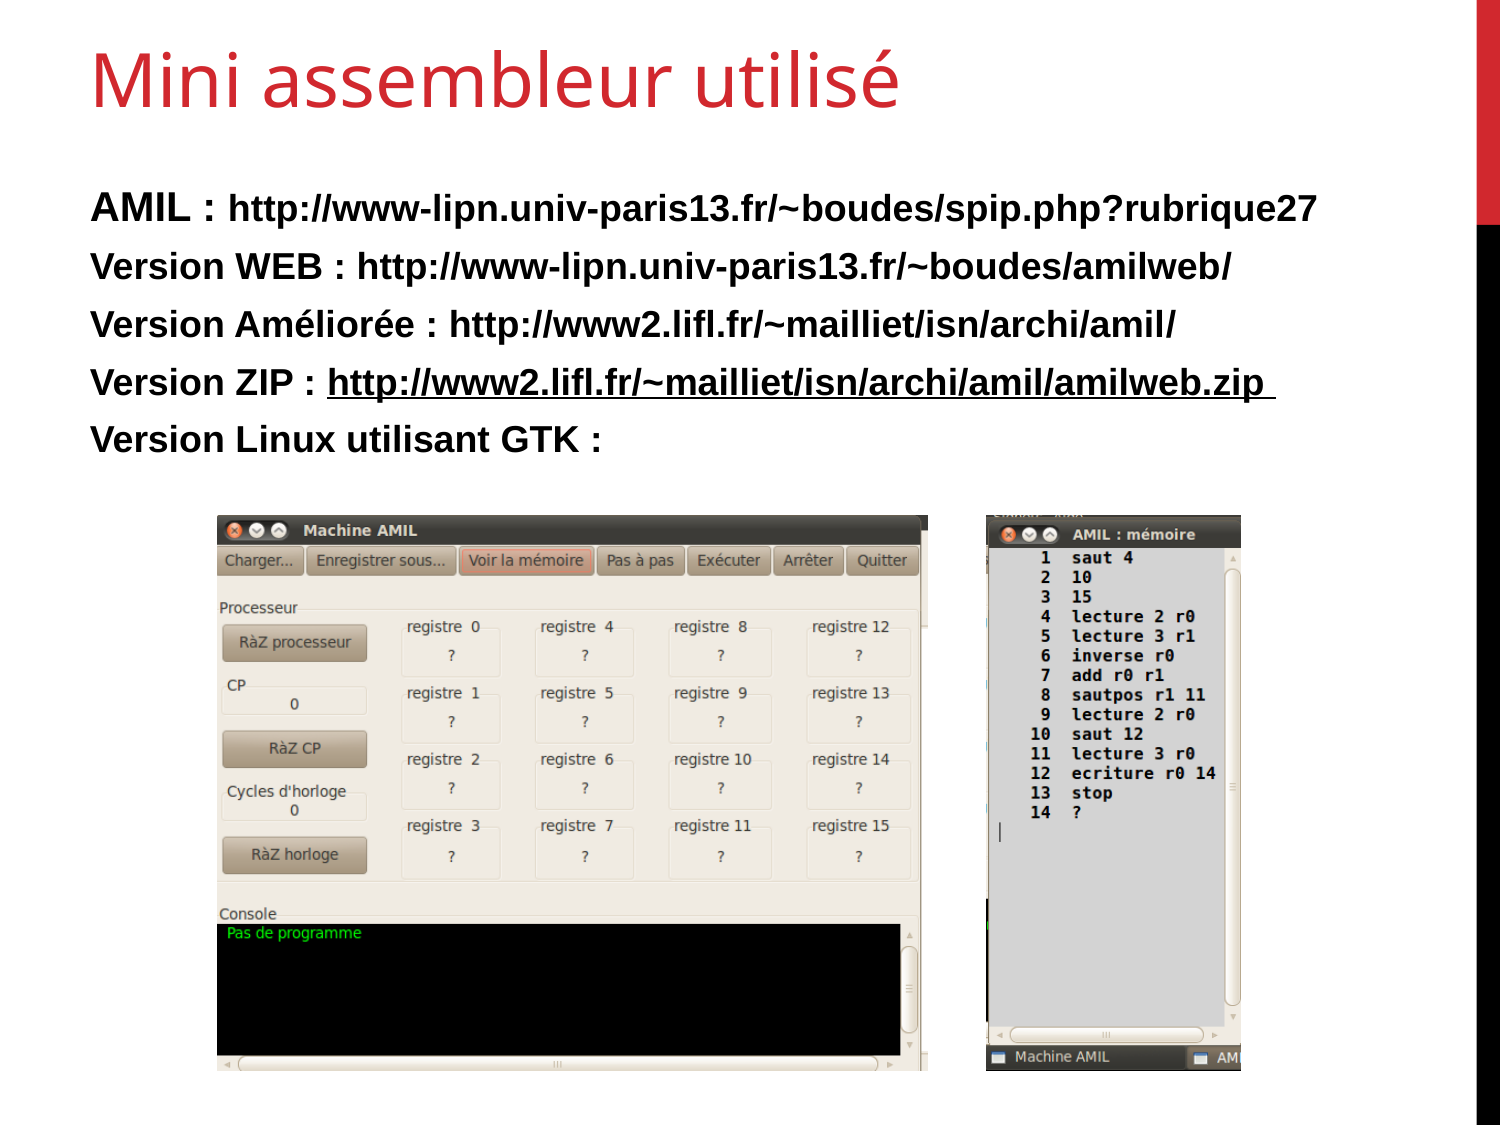

# Mini assembleur utilisé
AMIL : http://www-lipn.univ-paris13.fr/~boudes/spip.php?rubrique27
Version WEB : http://www-lipn.univ-paris13.fr/~boudes/amilweb/
Version Améliorée : http://www2.lifl.fr/~mailliet/isn/archi/amil/
Version ZIP : http://www2.lifl.fr/~mailliet/isn/archi/amil/amilweb.zip
Version Linux utilisant GTK :